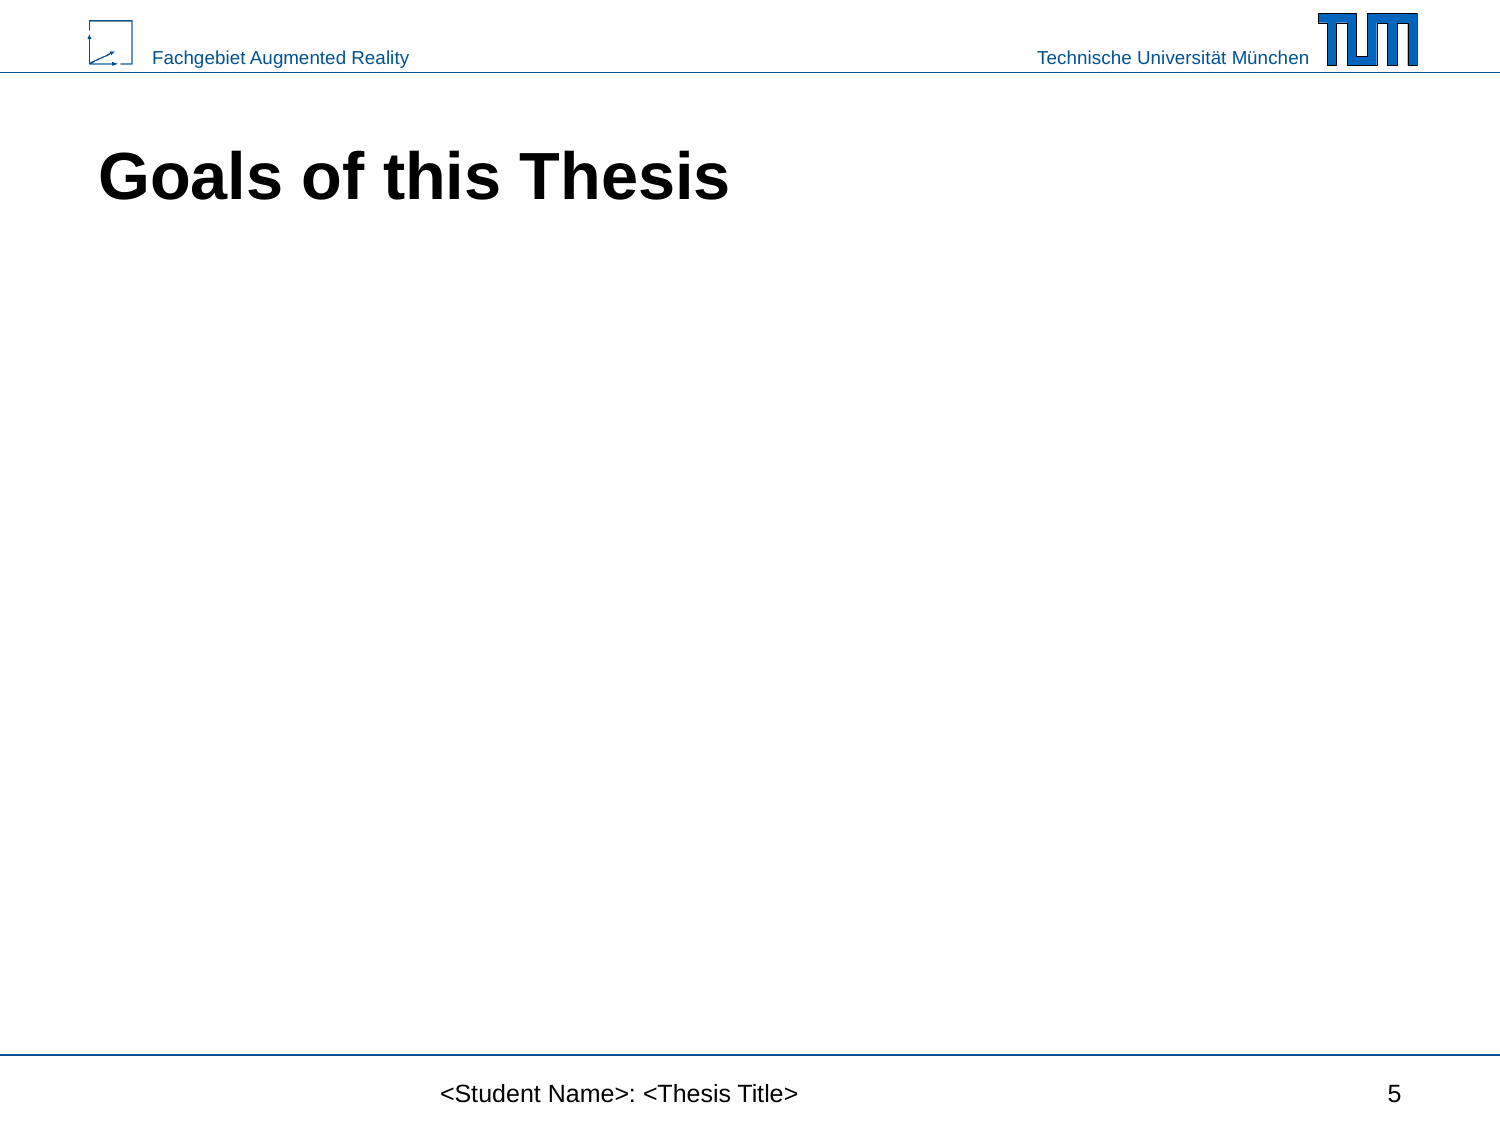

# Goals of this Thesis
<Student Name>: <Thesis Title>